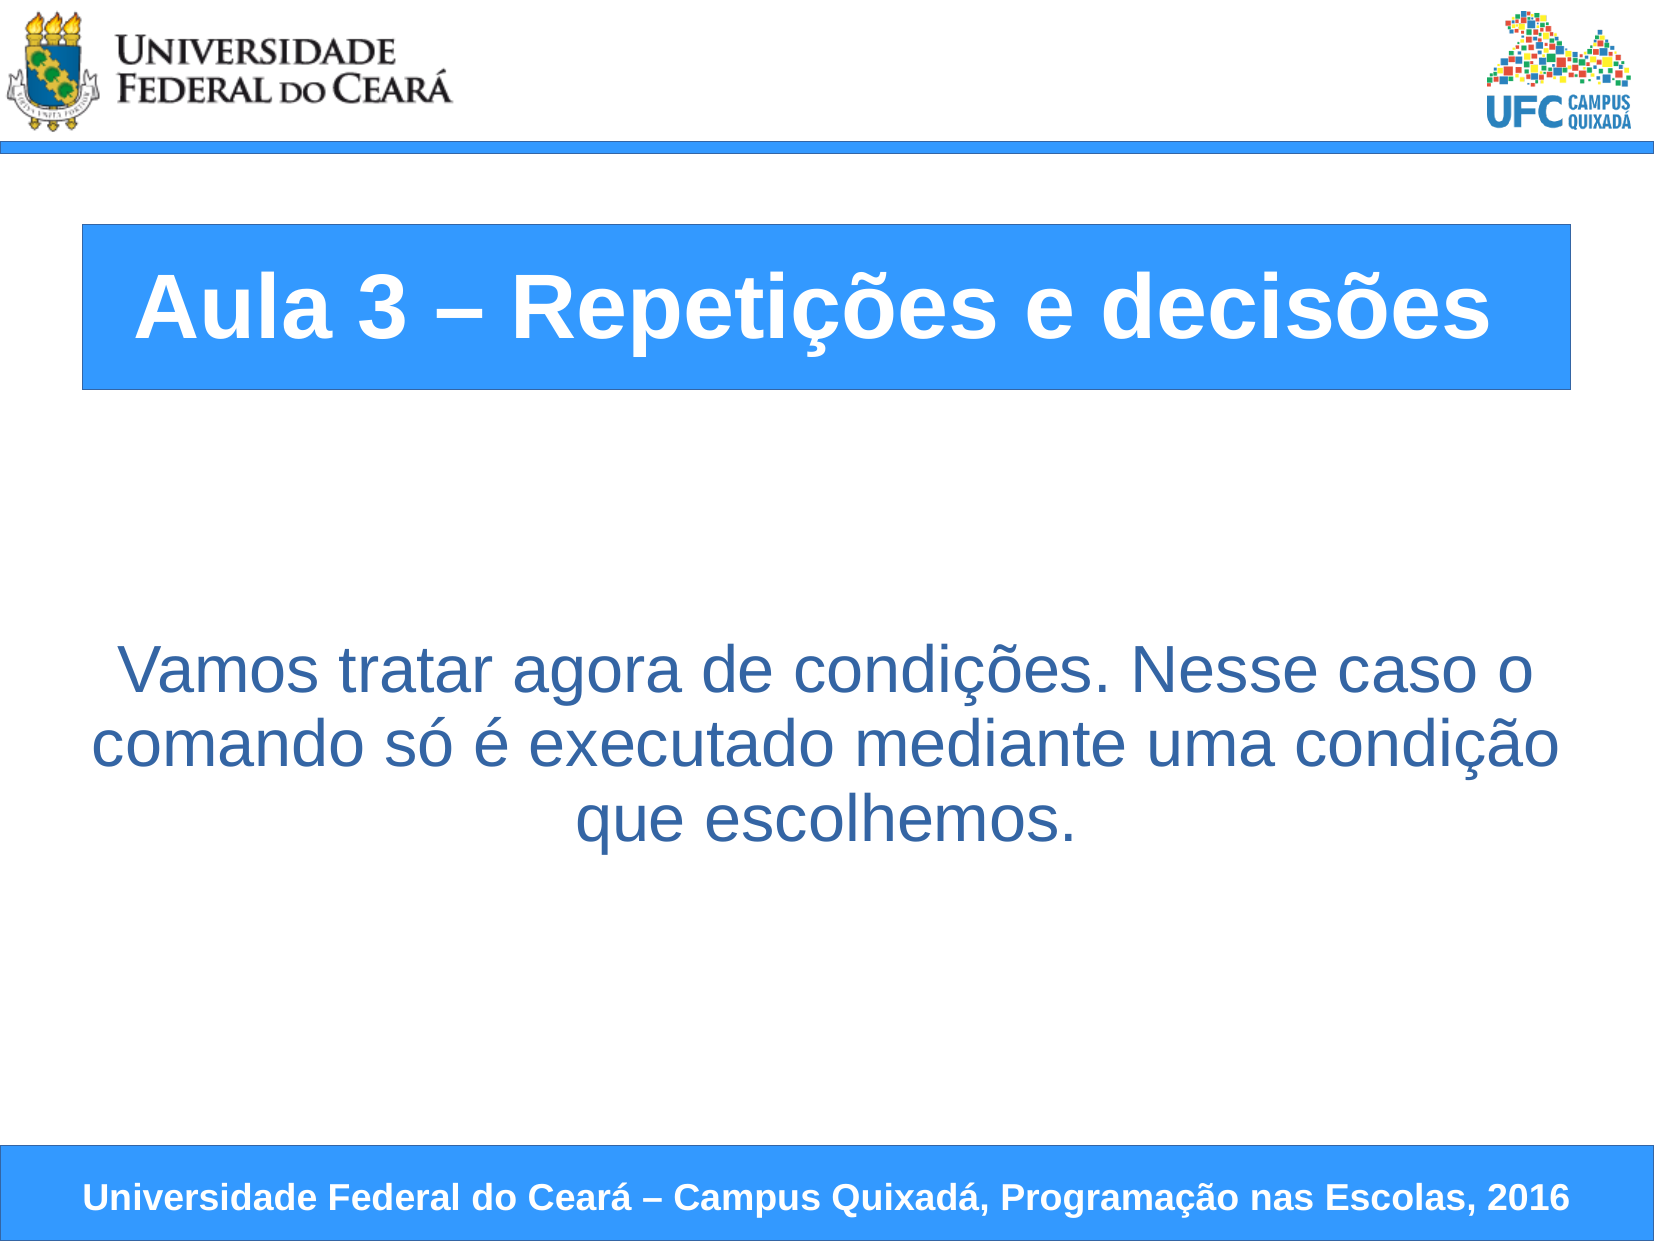

Aula 3 – Repetições e decisões
# Vamos tratar agora de condições. Nesse caso o comando só é executado mediante uma condição que escolhemos.
Universidade Federal do Ceará – Campus Quixadá, Programação nas Escolas, 2016